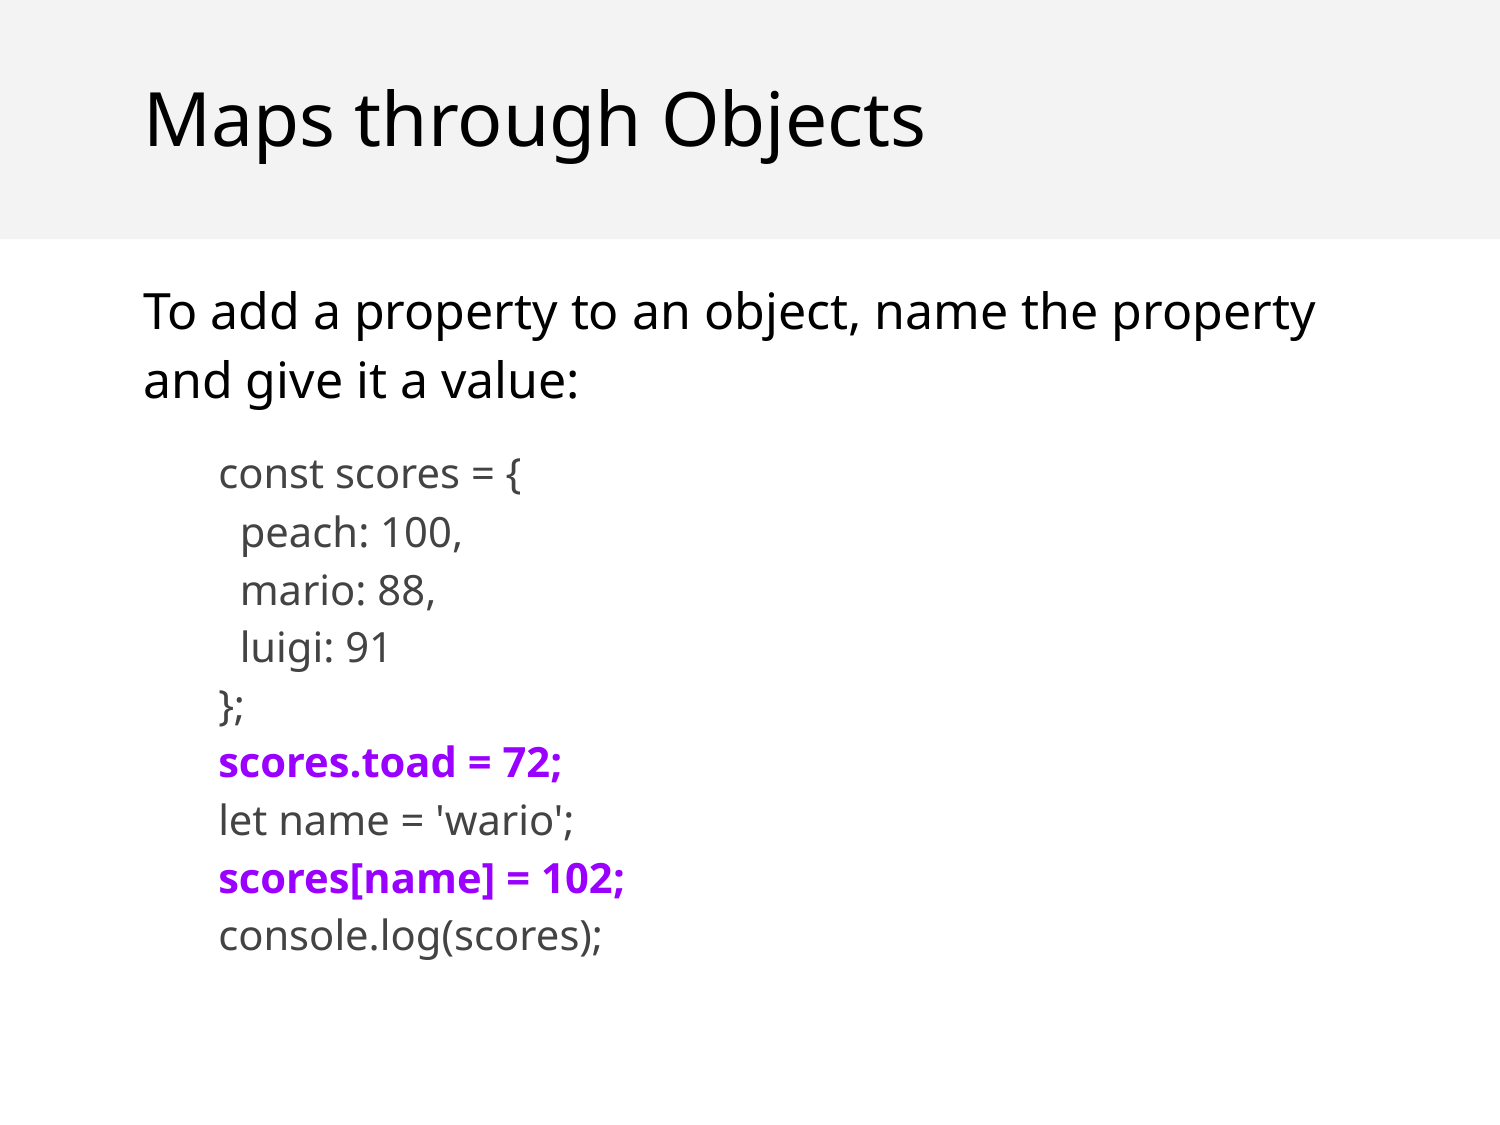

# Maps through Objects
To add a property to an object, name the property and give it a value:
	const scores = {
 peach: 100,
 mario: 88,
 luigi: 91
};
scores.toad = 72;
let name = 'wario';
scores[name] = 102;
	console.log(scores);